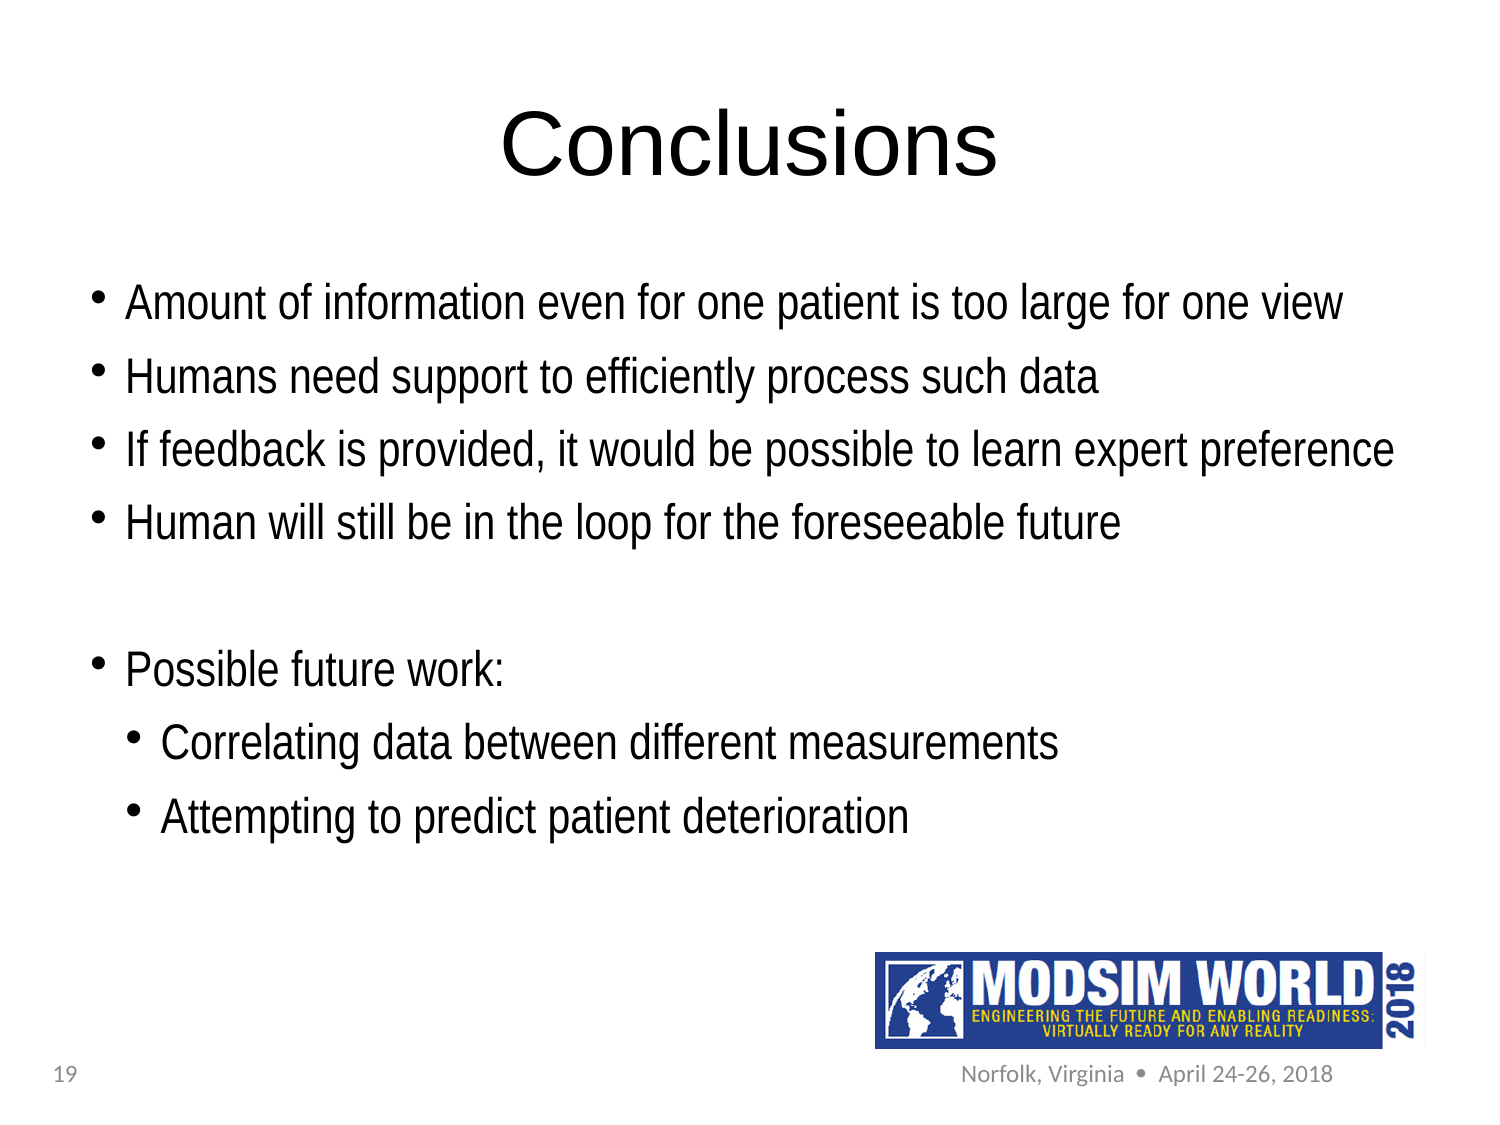

Conclusions
Amount of information even for one patient is too large for one view
Humans need support to efficiently process such data
If feedback is provided, it would be possible to learn expert preference
Human will still be in the loop for the foreseeable future
Possible future work:
Correlating data between different measurements
Attempting to predict patient deterioration
Norfolk, Virginia  April 24-26, 2018